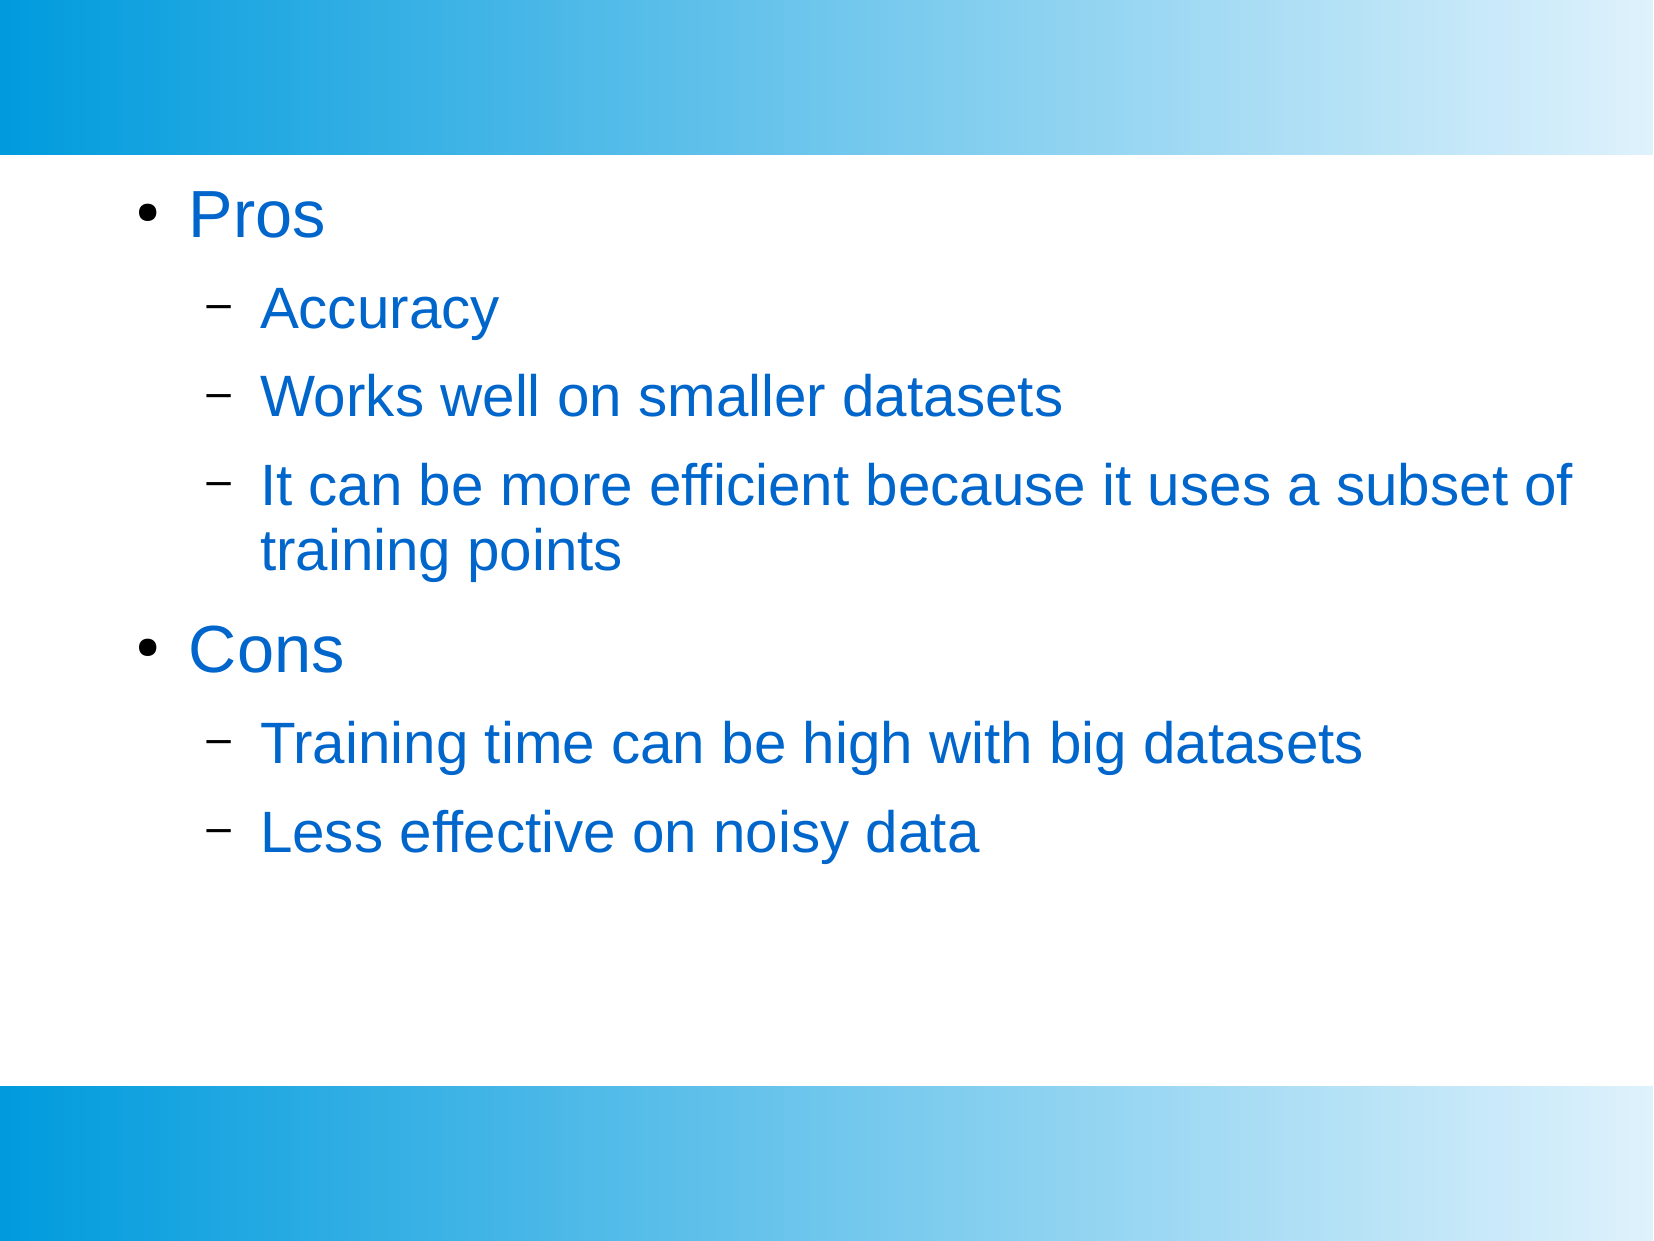

# Pros
Accuracy
Works well on smaller datasets
It can be more efficient because it uses a subset of training points
Cons
Training time can be high with big datasets
Less effective on noisy data